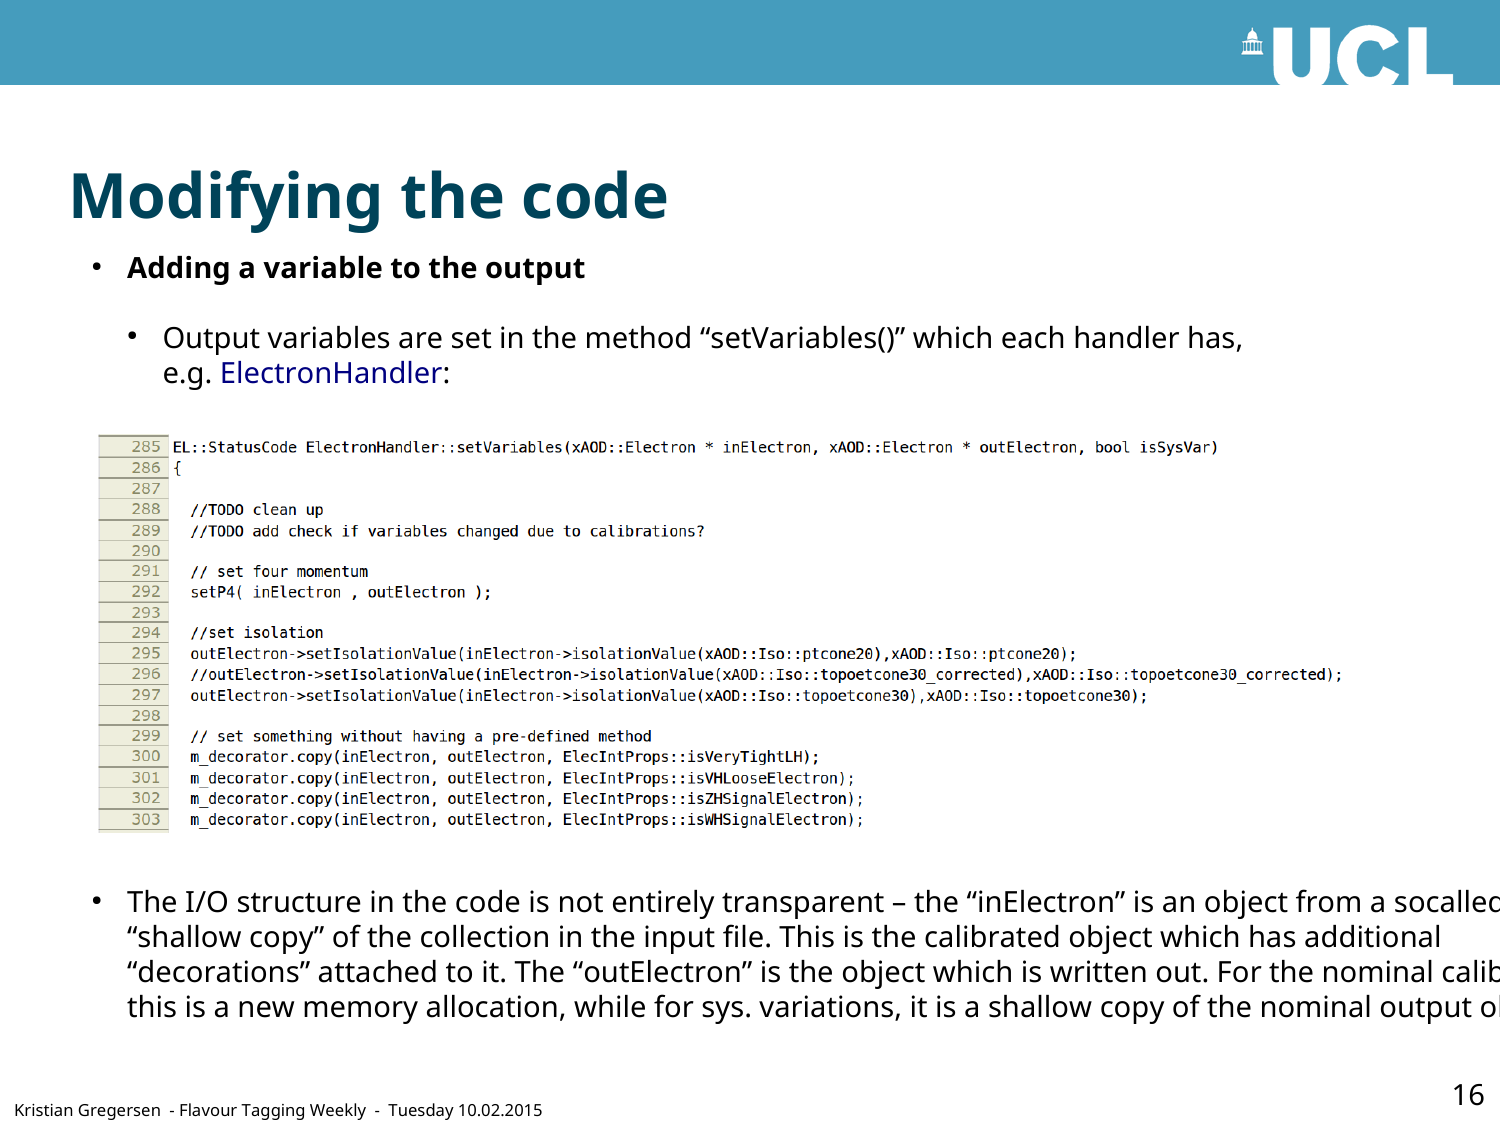

# Modifying the code
Adding a variable to the output
Output variables are set in the method “setVariables()” which each handler has,
e.g. ElectronHandler:
The I/O structure in the code is not entirely transparent – the “inElectron” is an object from a socalled
“shallow copy” of the collection in the input file. This is the calibrated object which has additional
“decorations” attached to it. The “outElectron” is the object which is written out. For the nominal calibration,
this is a new memory allocation, while for sys. variations, it is a shallow copy of the nominal output object.
16